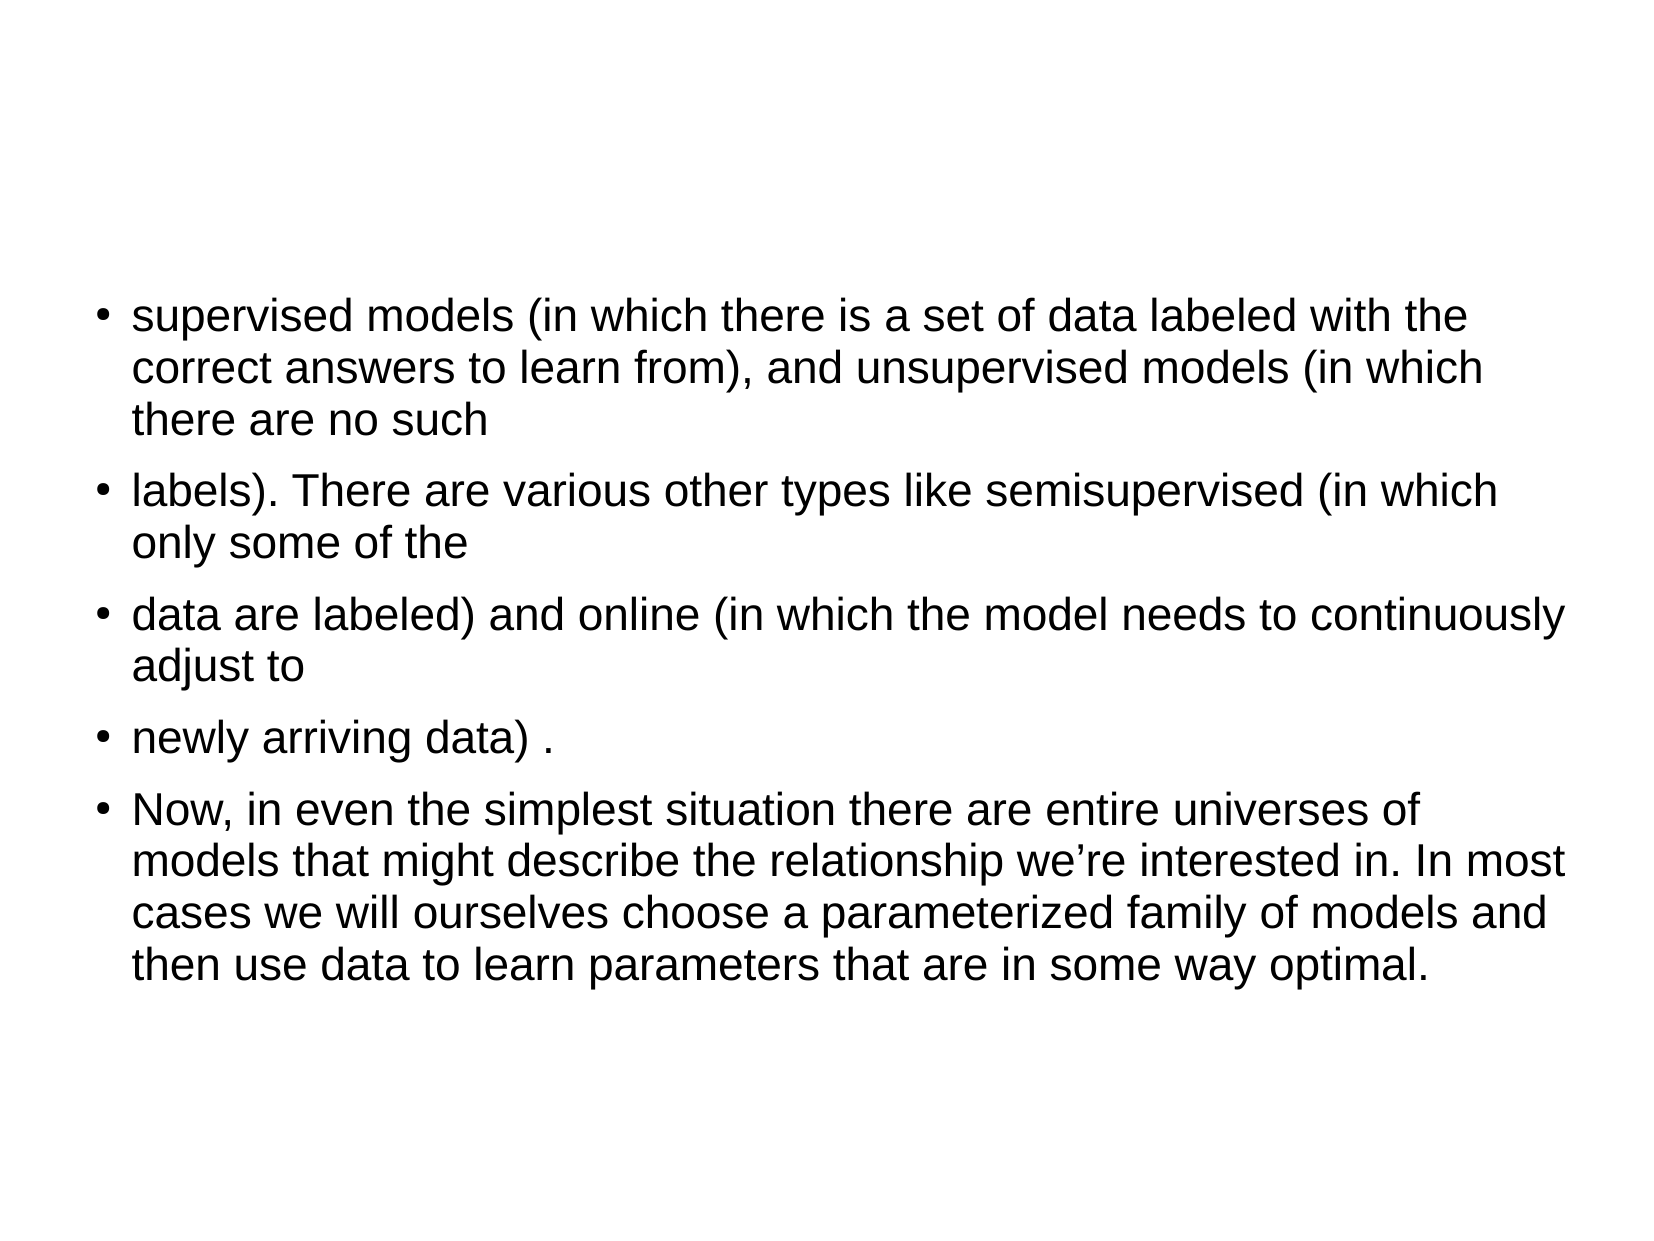

#
supervised models (in which there is a set of data labeled with the correct answers to learn from), and unsupervised models (in which there are no such
labels). There are various other types like semisupervised (in which only some of the
data are labeled) and online (in which the model needs to continuously adjust to
newly arriving data) .
Now, in even the simplest situation there are entire universes of models that might describe the relationship we’re interested in. In most cases we will ourselves choose a parameterized family of models and then use data to learn parameters that are in some way optimal.